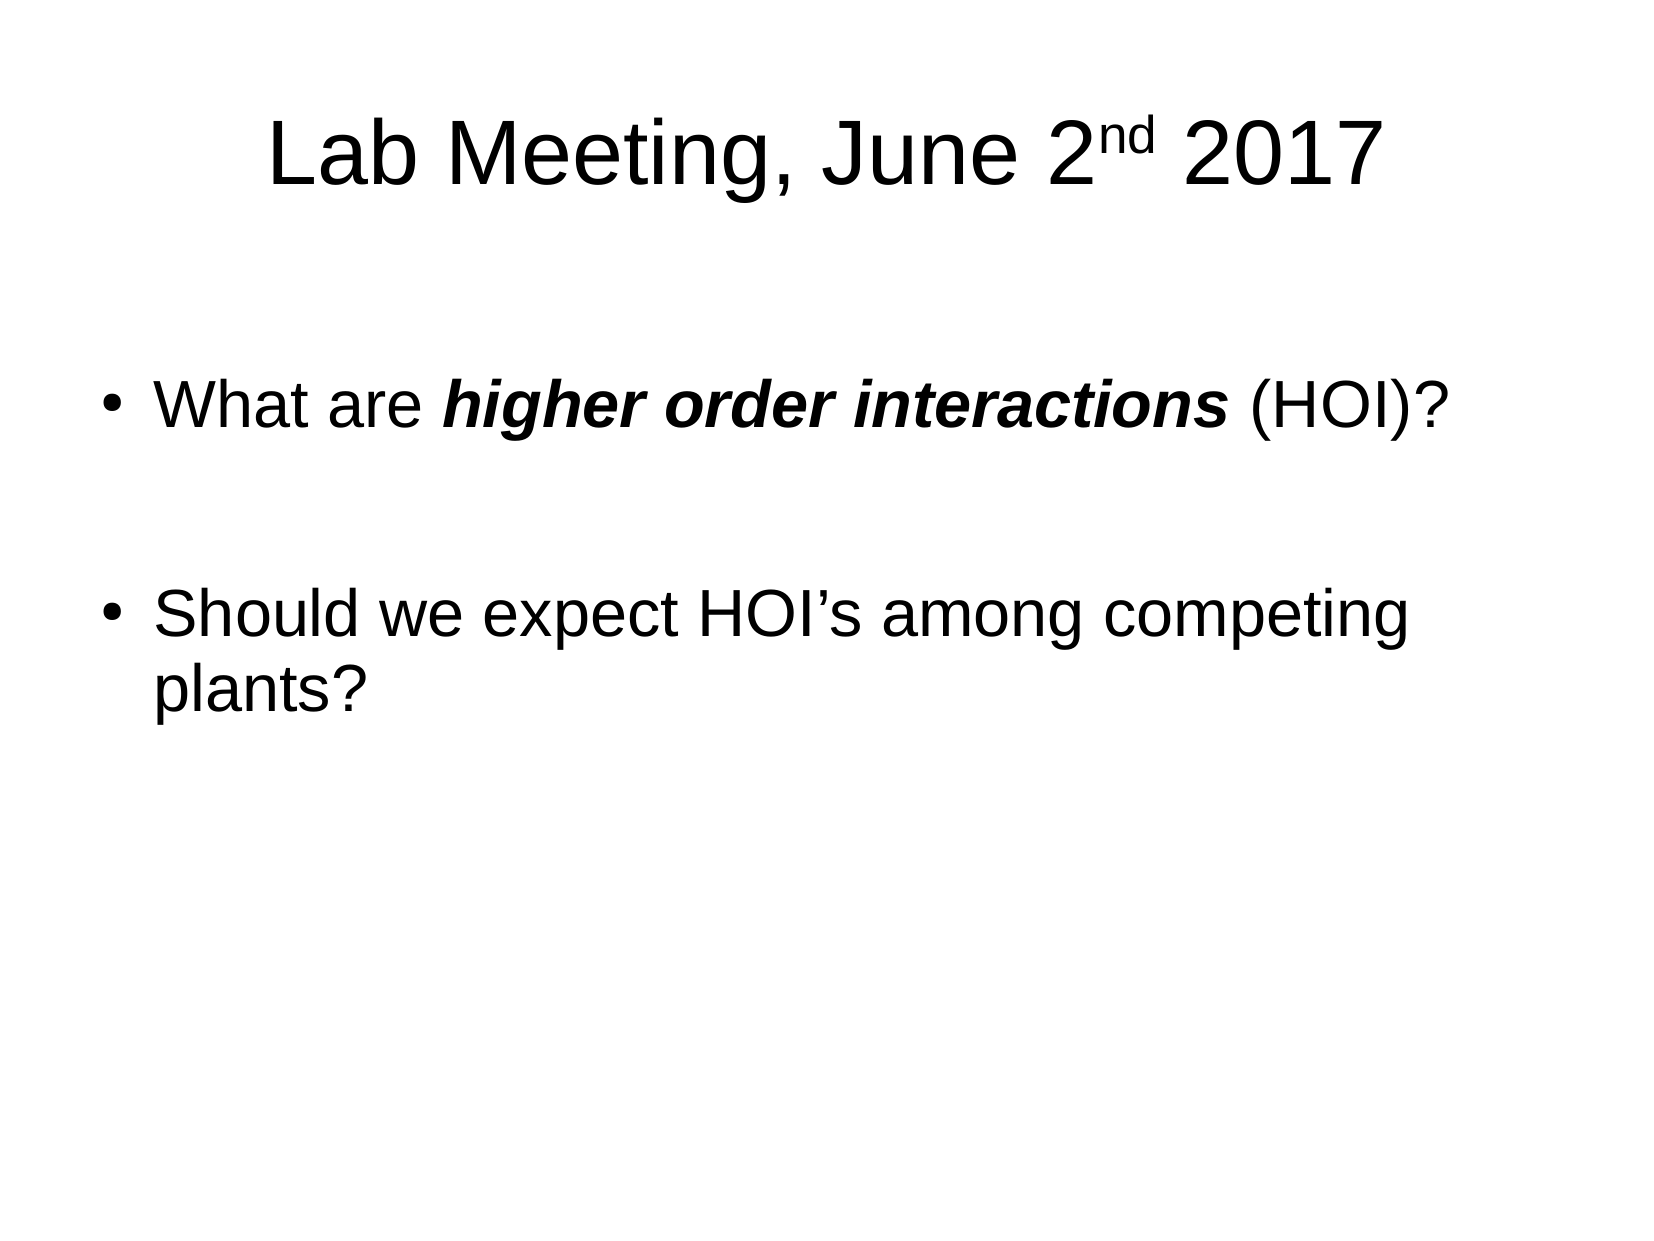

# Lab Meeting, June 2nd 2017
What are higher order interactions (HOI)?
Should we expect HOI’s among competing plants?